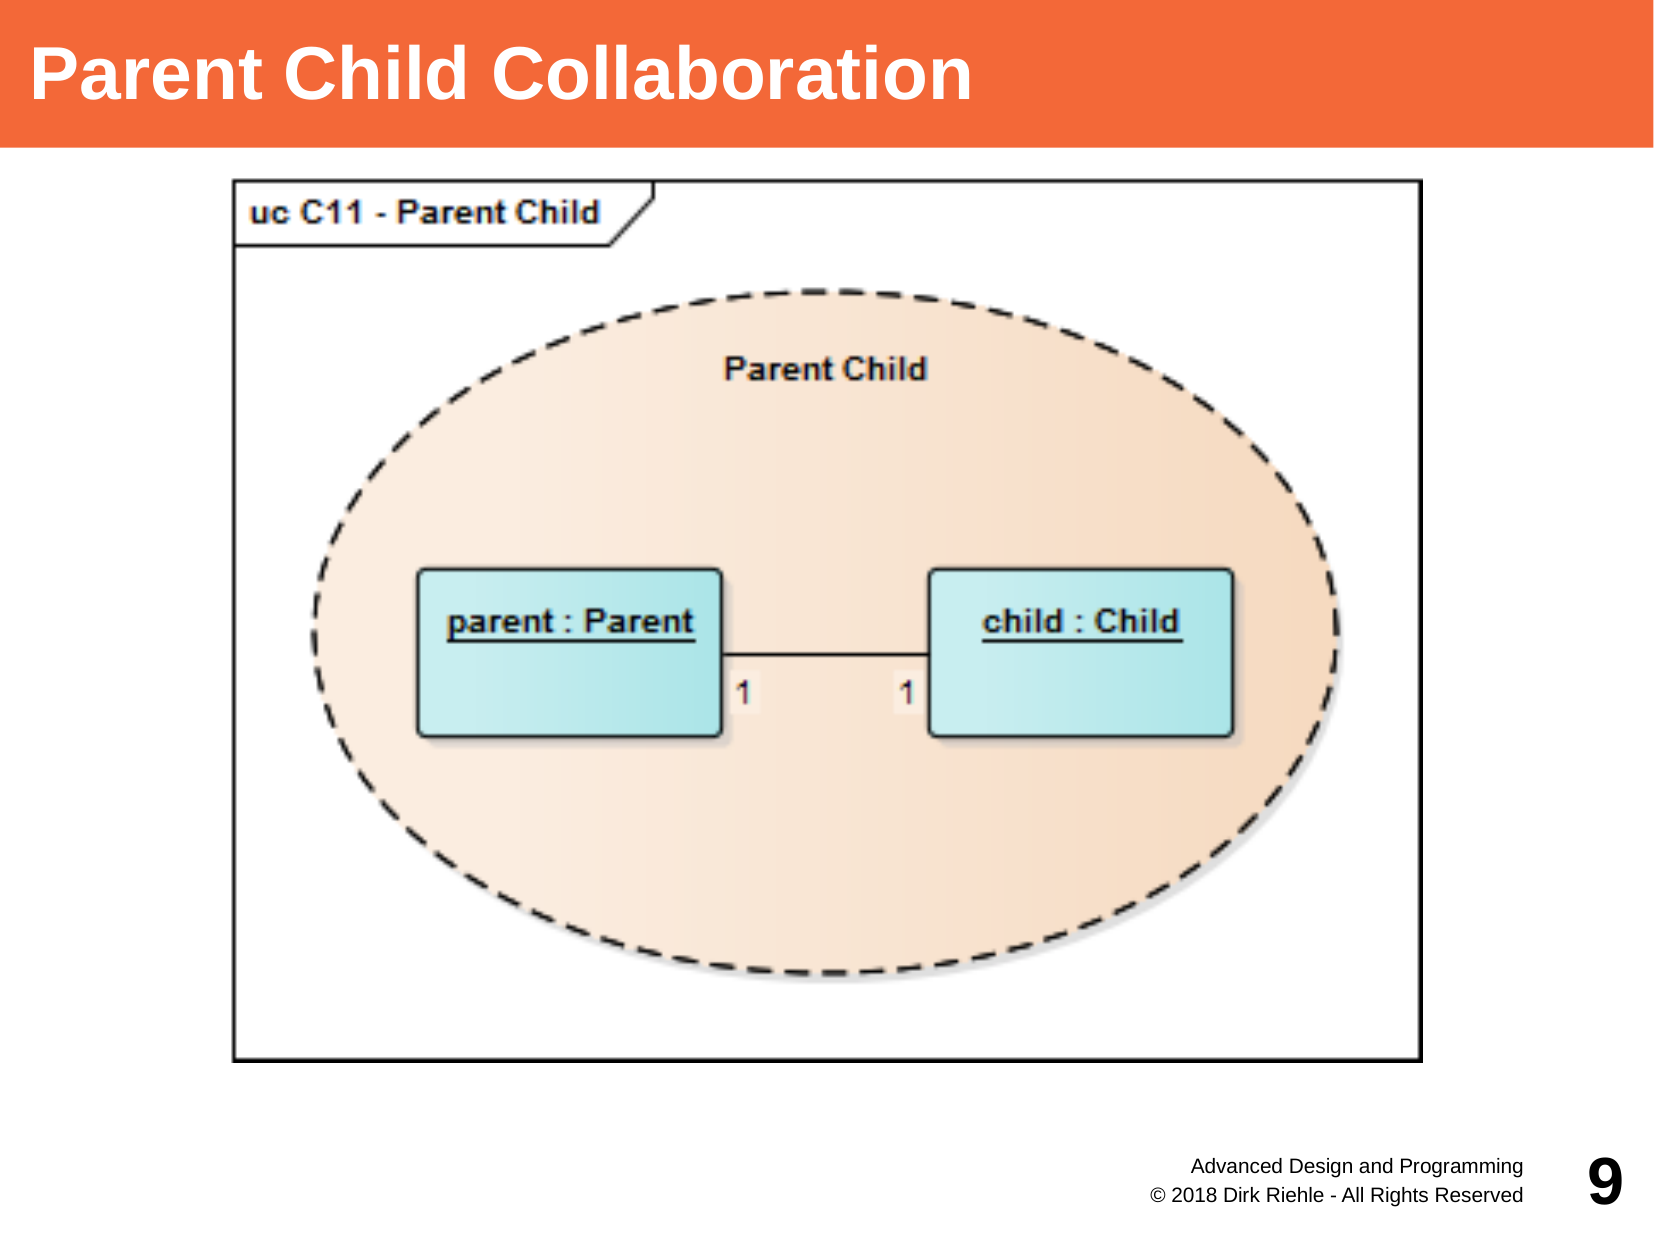

# Parent Child Collaboration
Advanced Design and Programming
9
© 2018 Dirk Riehle - All Rights Reserved